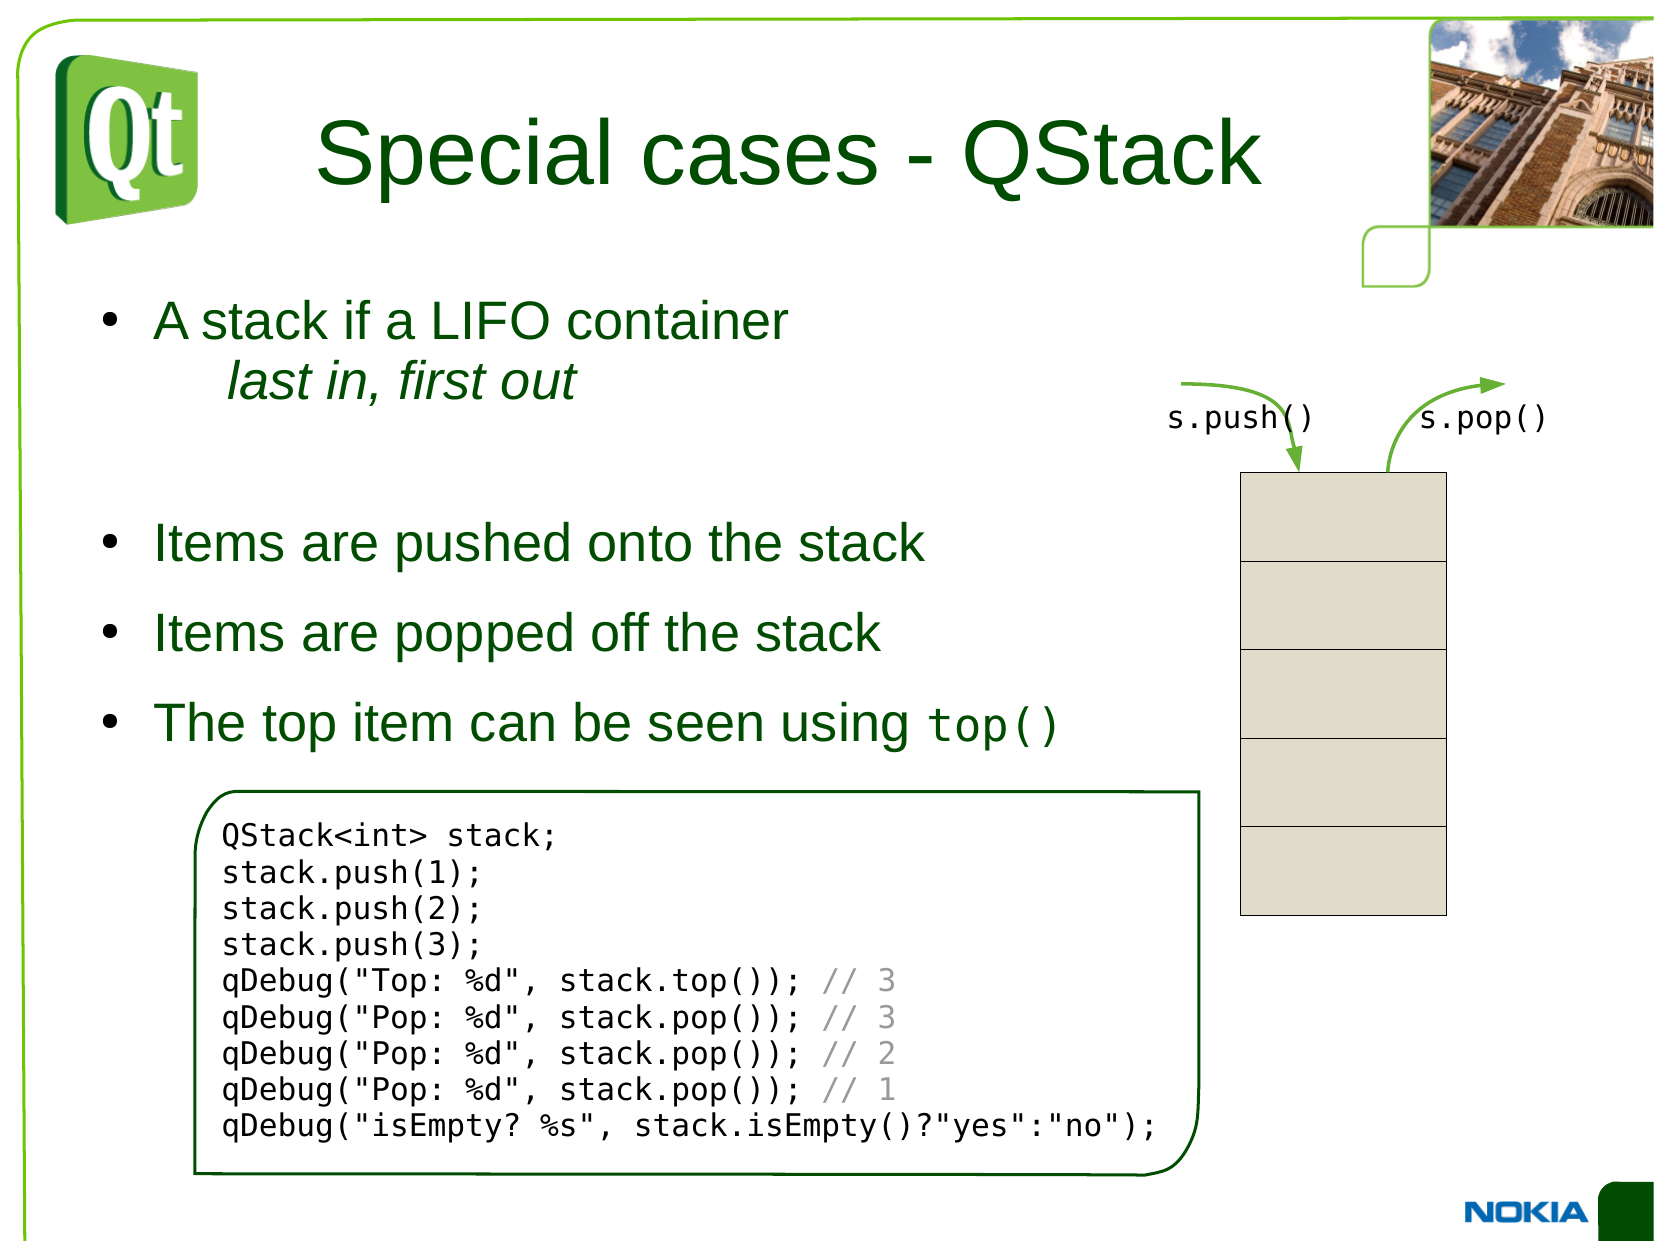

# Special cases - QStack
A stack if a LIFO container
	last in, first out
Items are pushed onto the stack
Items are popped off the stack
The top item can be seen using top()
s.push()
s.pop()
QStack<int> stack;
stack.push(1);
stack.push(2);
stack.push(3);
qDebug("Top: %d", stack.top()); // 3
qDebug("Pop: %d", stack.pop()); // 3
qDebug("Pop: %d", stack.pop()); // 2
qDebug("Pop: %d", stack.pop()); // 1
qDebug("isEmpty? %s", stack.isEmpty()?"yes":"no");